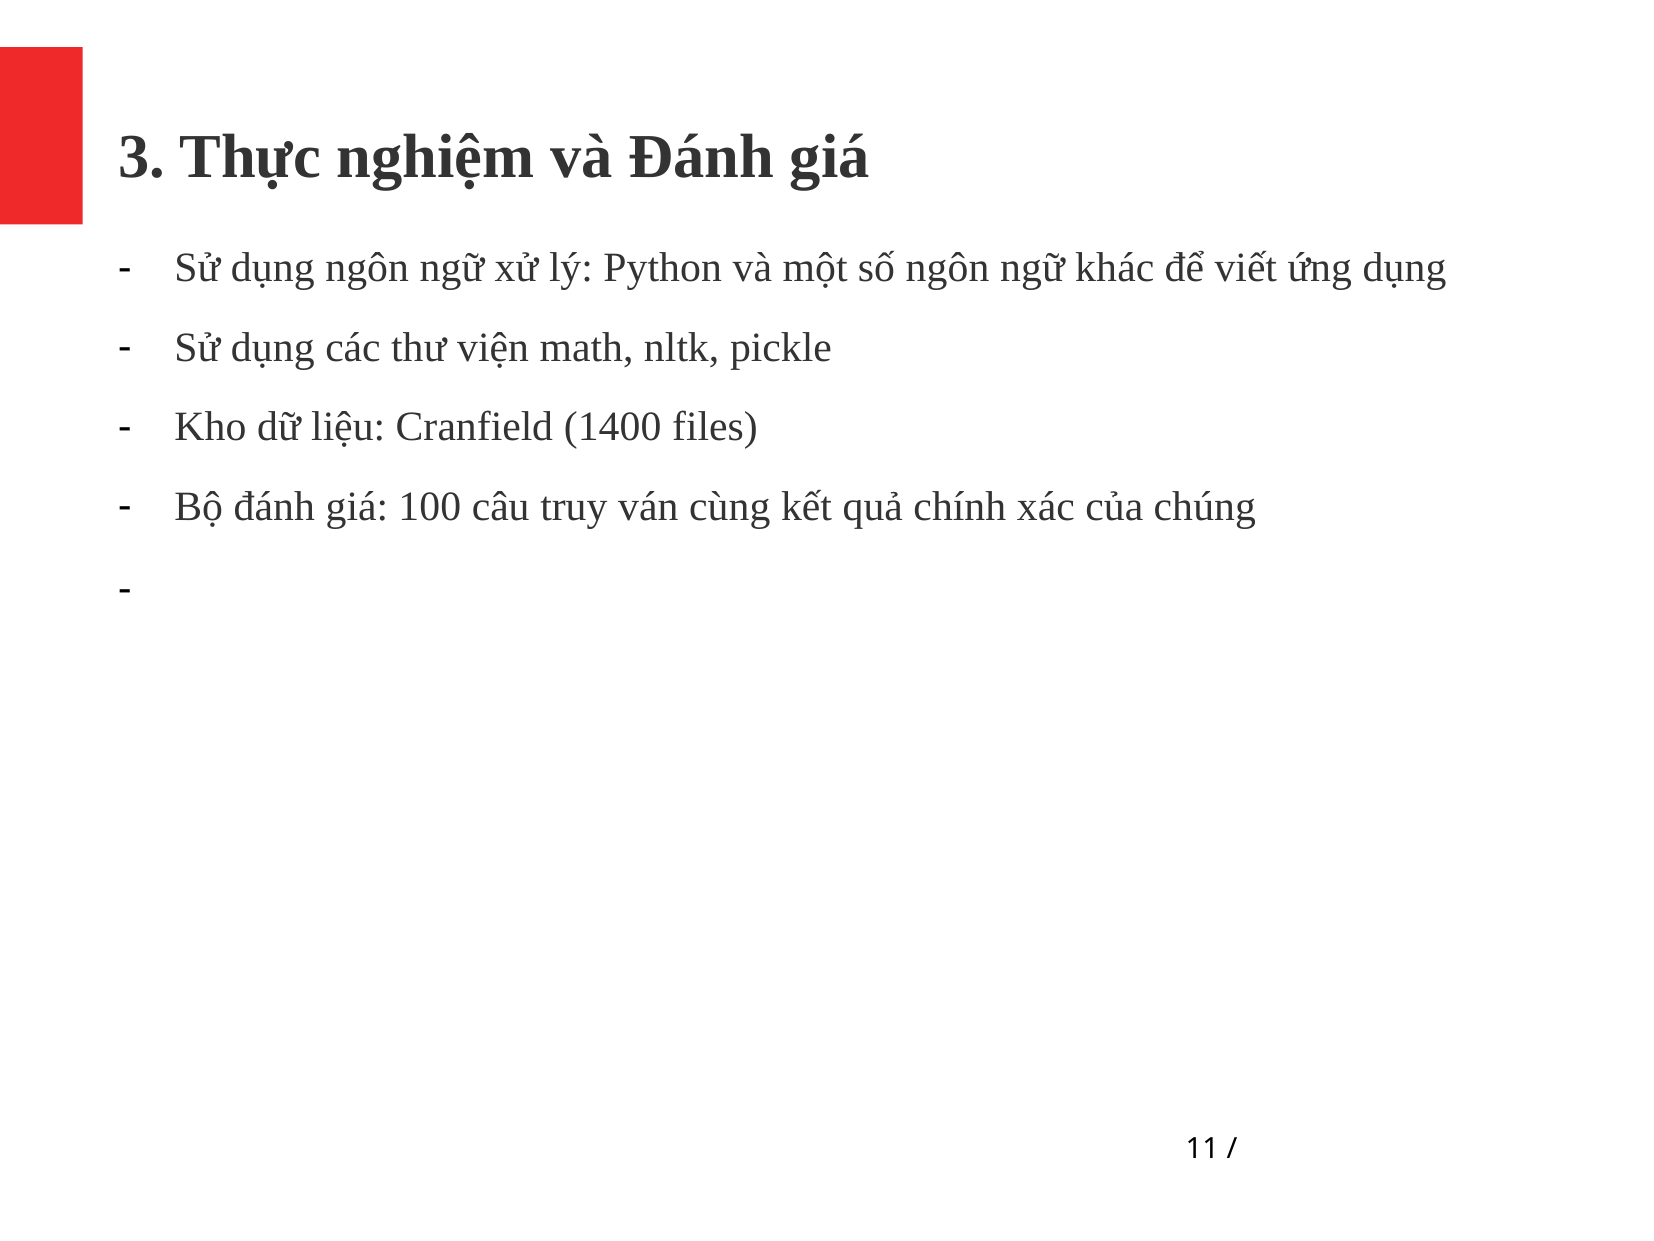

# 3. Thực nghiệm và Đánh giá
Sử dụng ngôn ngữ xử lý: Python và một số ngôn ngữ khác để viết ứng dụng
Sử dụng các thư viện math, nltk, pickle
Kho dữ liệu: Cranfield (1400 files)
Bộ đánh giá: 100 câu truy ván cùng kết quả chính xác của chúng